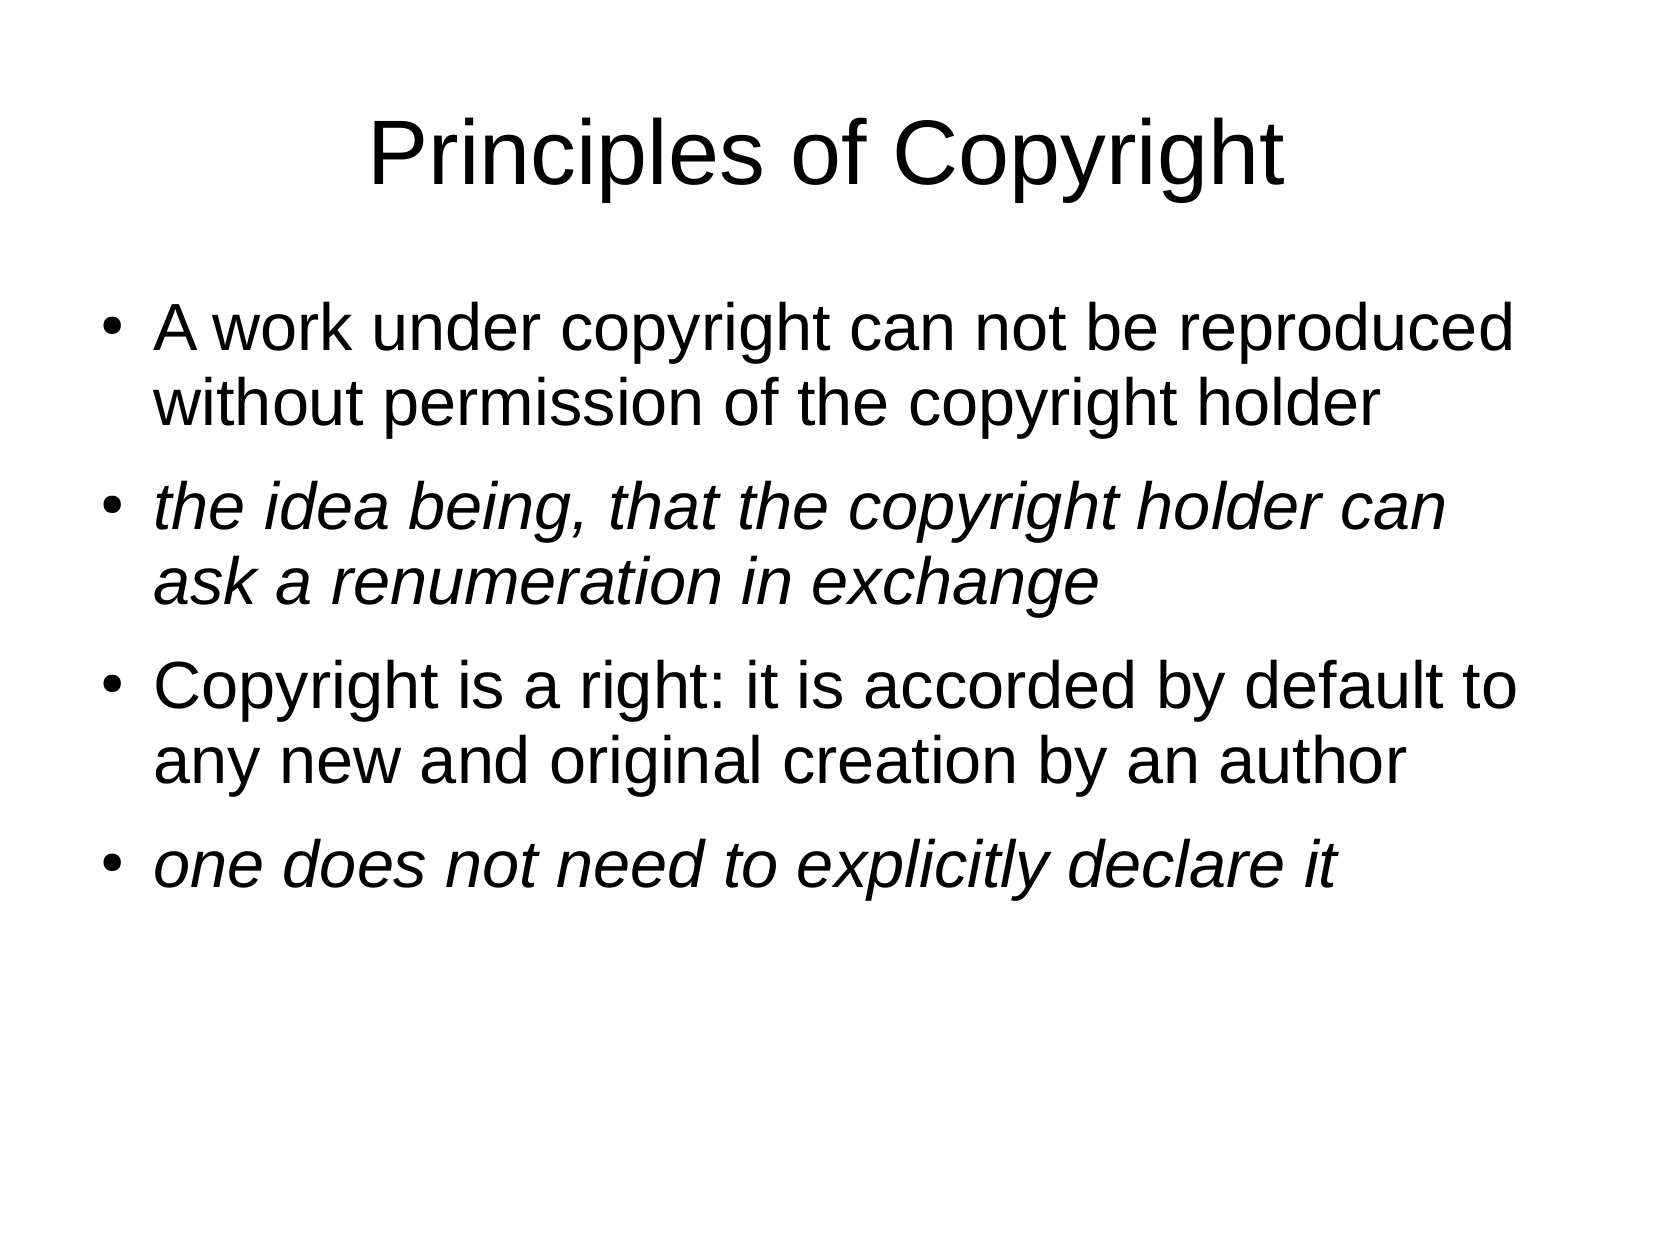

# Principles of Copyright
A work under copyright can not be reproduced without permission of the copyright holder
the idea being, that the copyright holder can ask a renumeration in exchange
Copyright is a right: it is accorded by default to any new and original creation by an author
one does not need to explicitly declare it